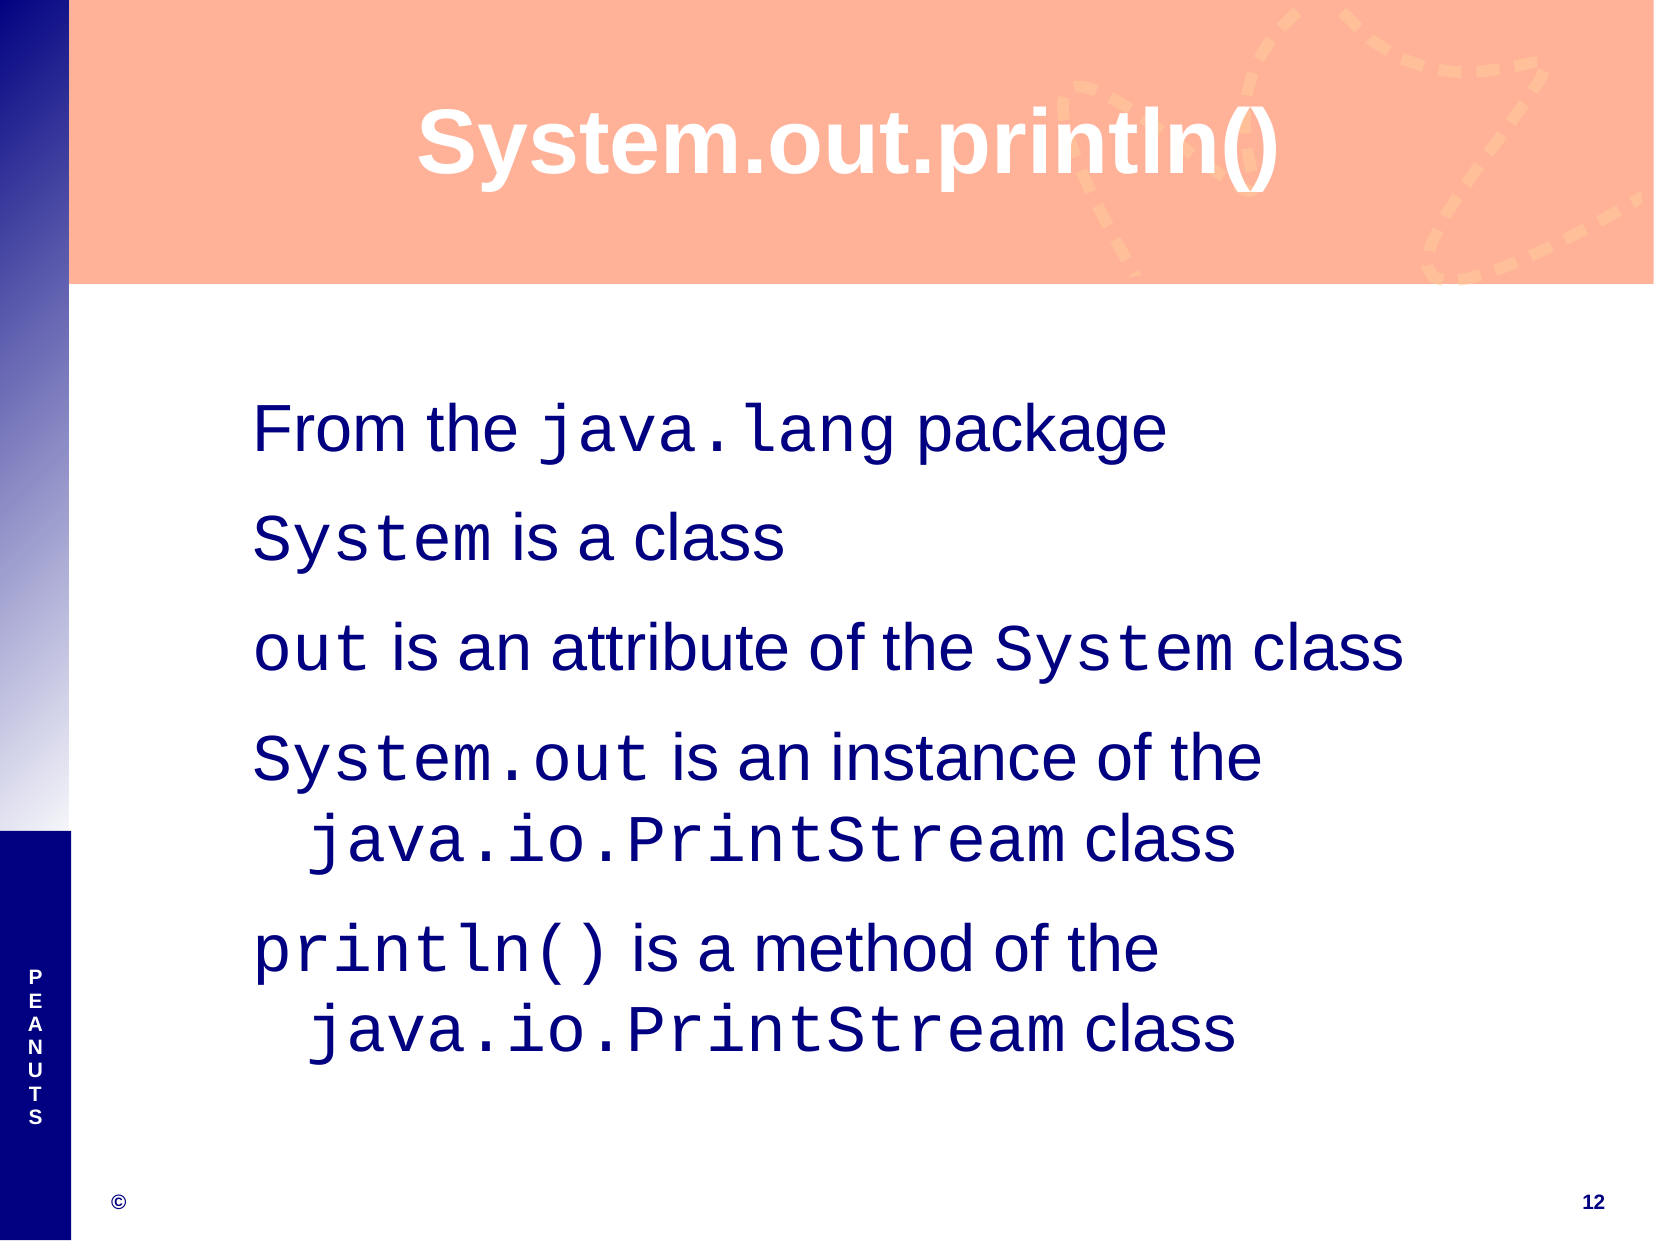

System.out.println()
# From the java.lang package
System is a class
out is an attribute of the System class
System.out is an instance of the java.io.PrintStream class
println() is a method of the java.io.PrintStream class
P
E
A
N
U
T
S